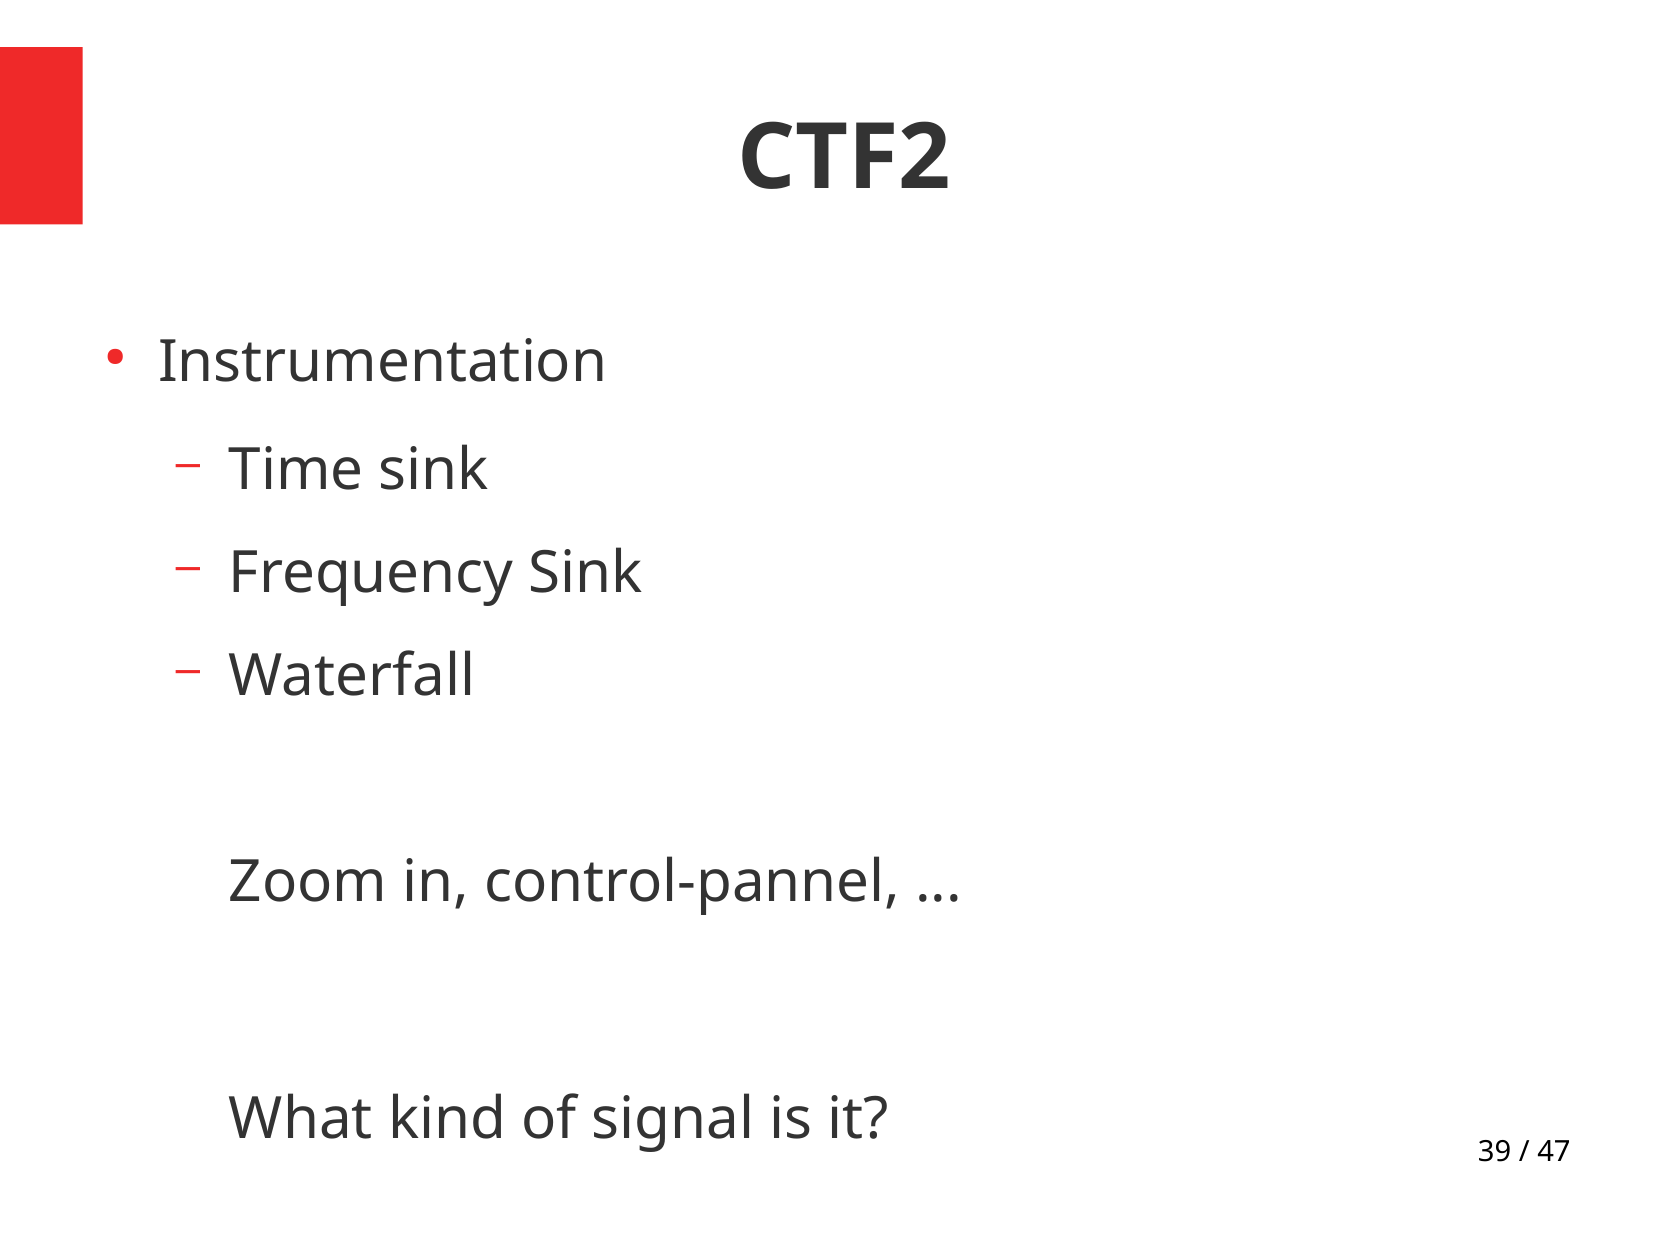

# CTF2
Instrumentation
Time sink
Frequency Sink
Waterfall
Zoom in, control-pannel, ...
What kind of signal is it?
39